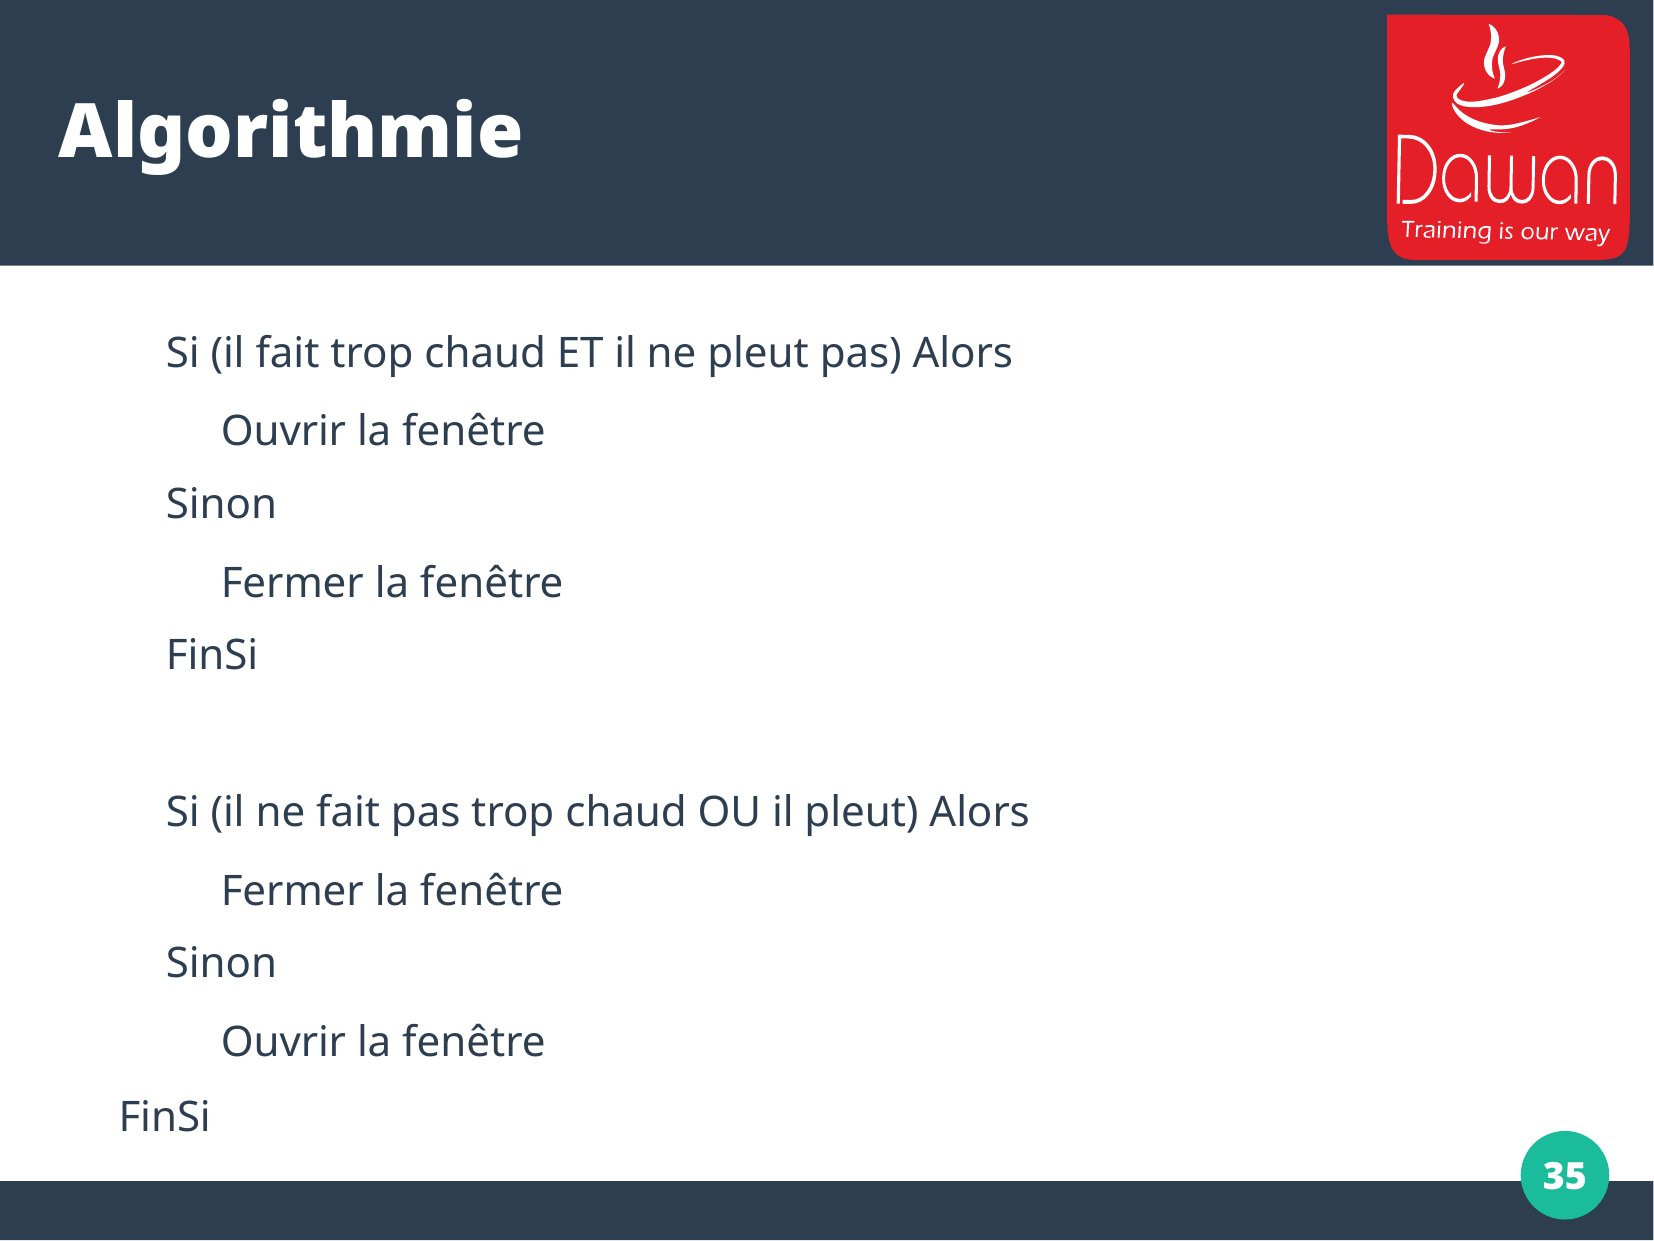

# Algorithmie
Si (il fait trop chaud ET il ne pleut pas) Alors
Ouvrir la fenêtre
Sinon
Fermer la fenêtre
FinSi
Si (il ne fait pas trop chaud OU il pleut) Alors
Fermer la fenêtre
Sinon
Ouvrir la fenêtre
FinSi
35